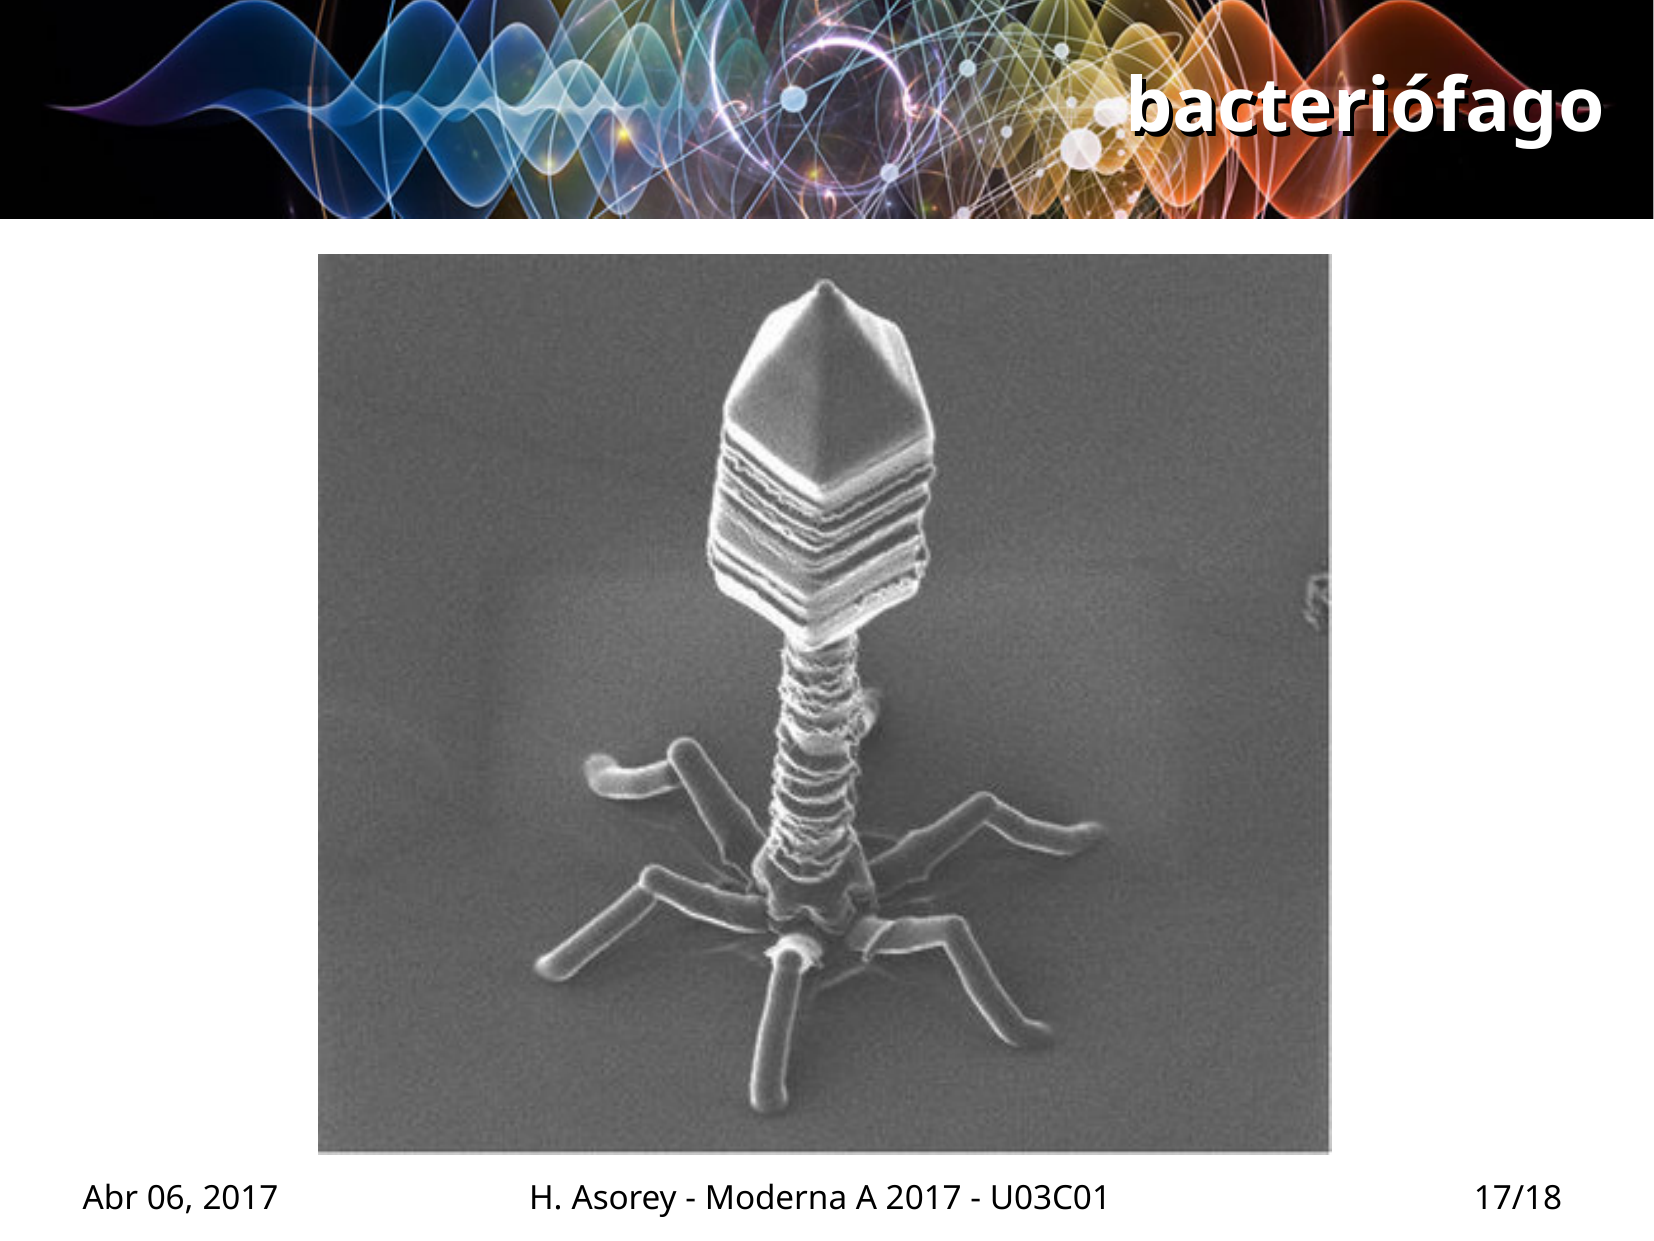

# bacteriófago
Abr 06, 2017
H. Asorey - Moderna A 2017 - U03C01
17